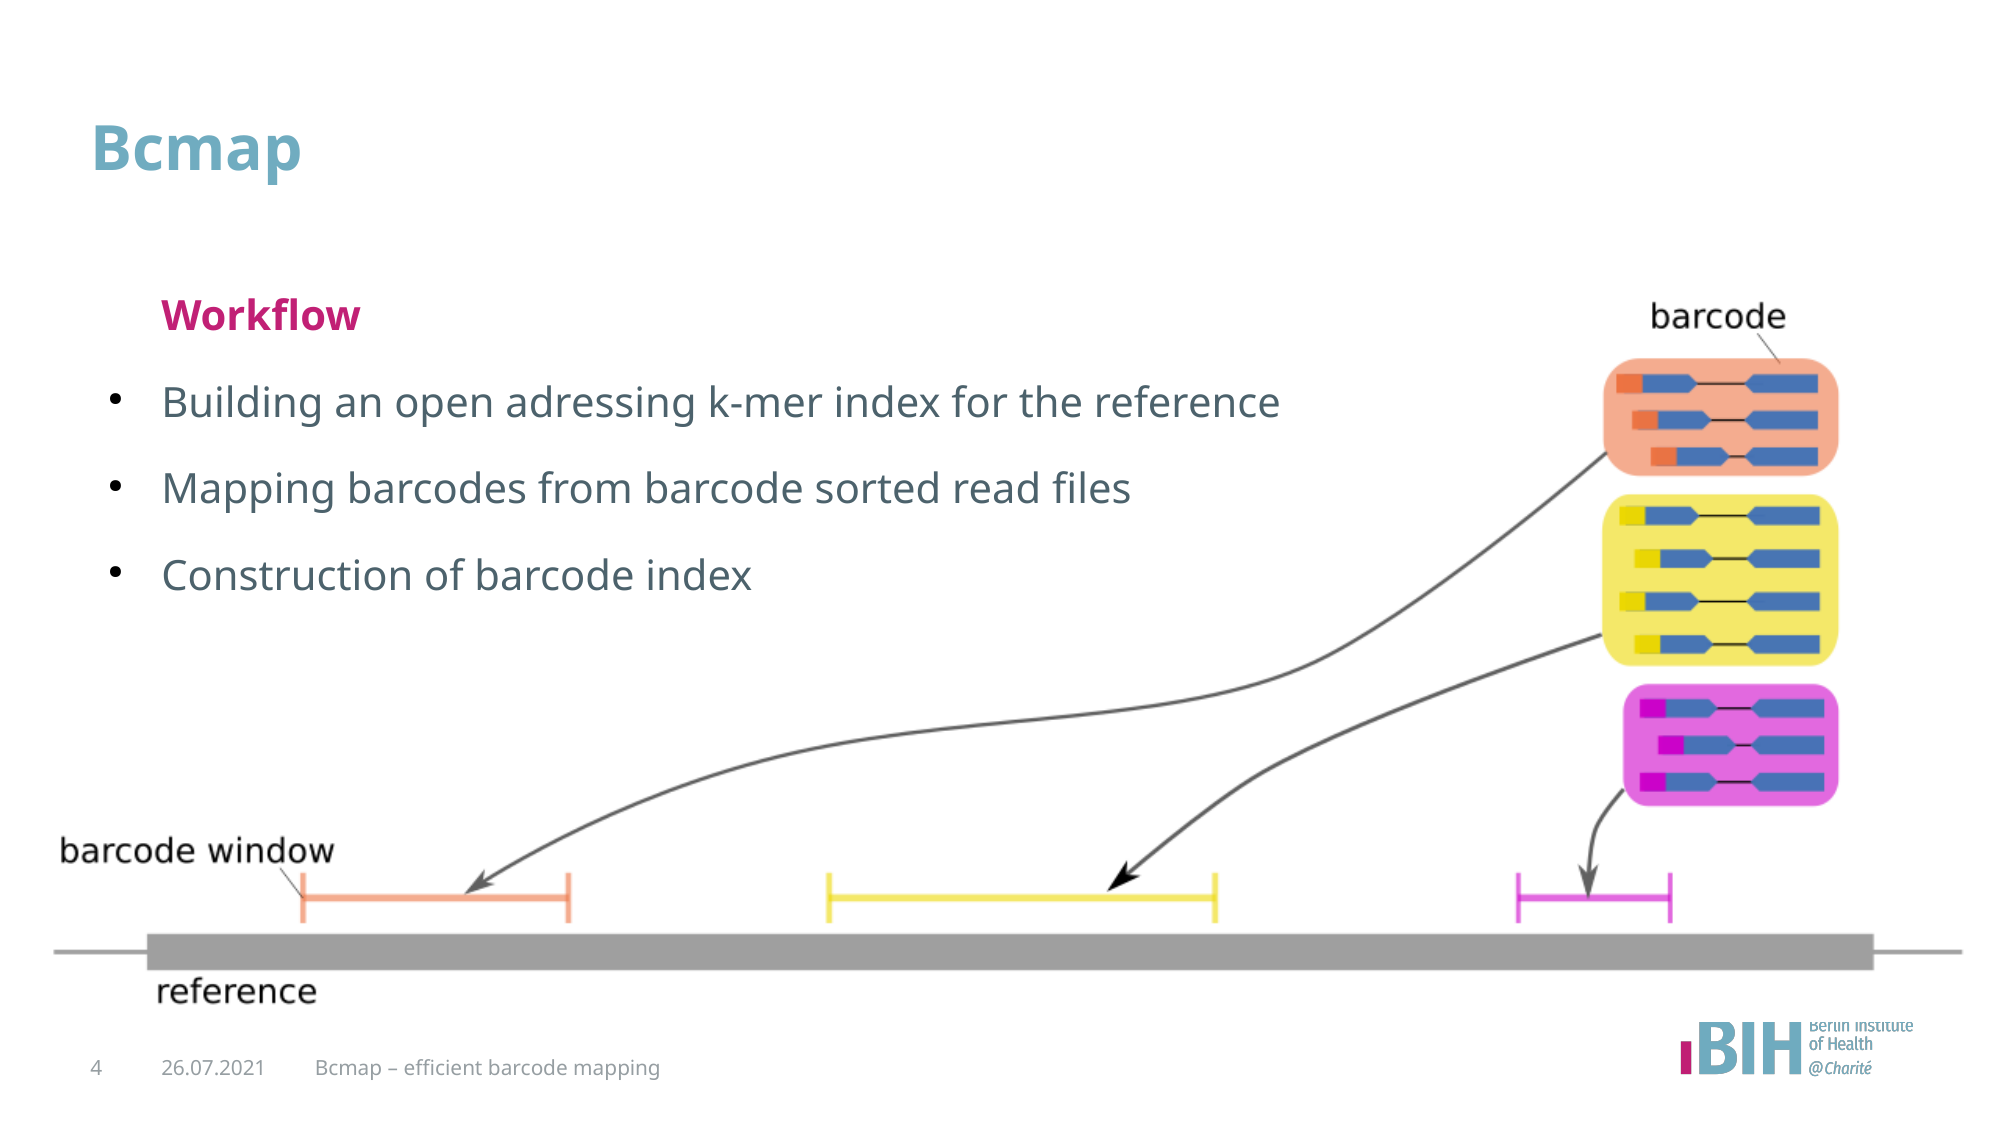

# Bcmap
Workflow
Building an open adressing k-mer index for the reference
Mapping barcodes from barcode sorted read files
Construction of barcode index
26.07.2021
Bcmap – efficient barcode mapping